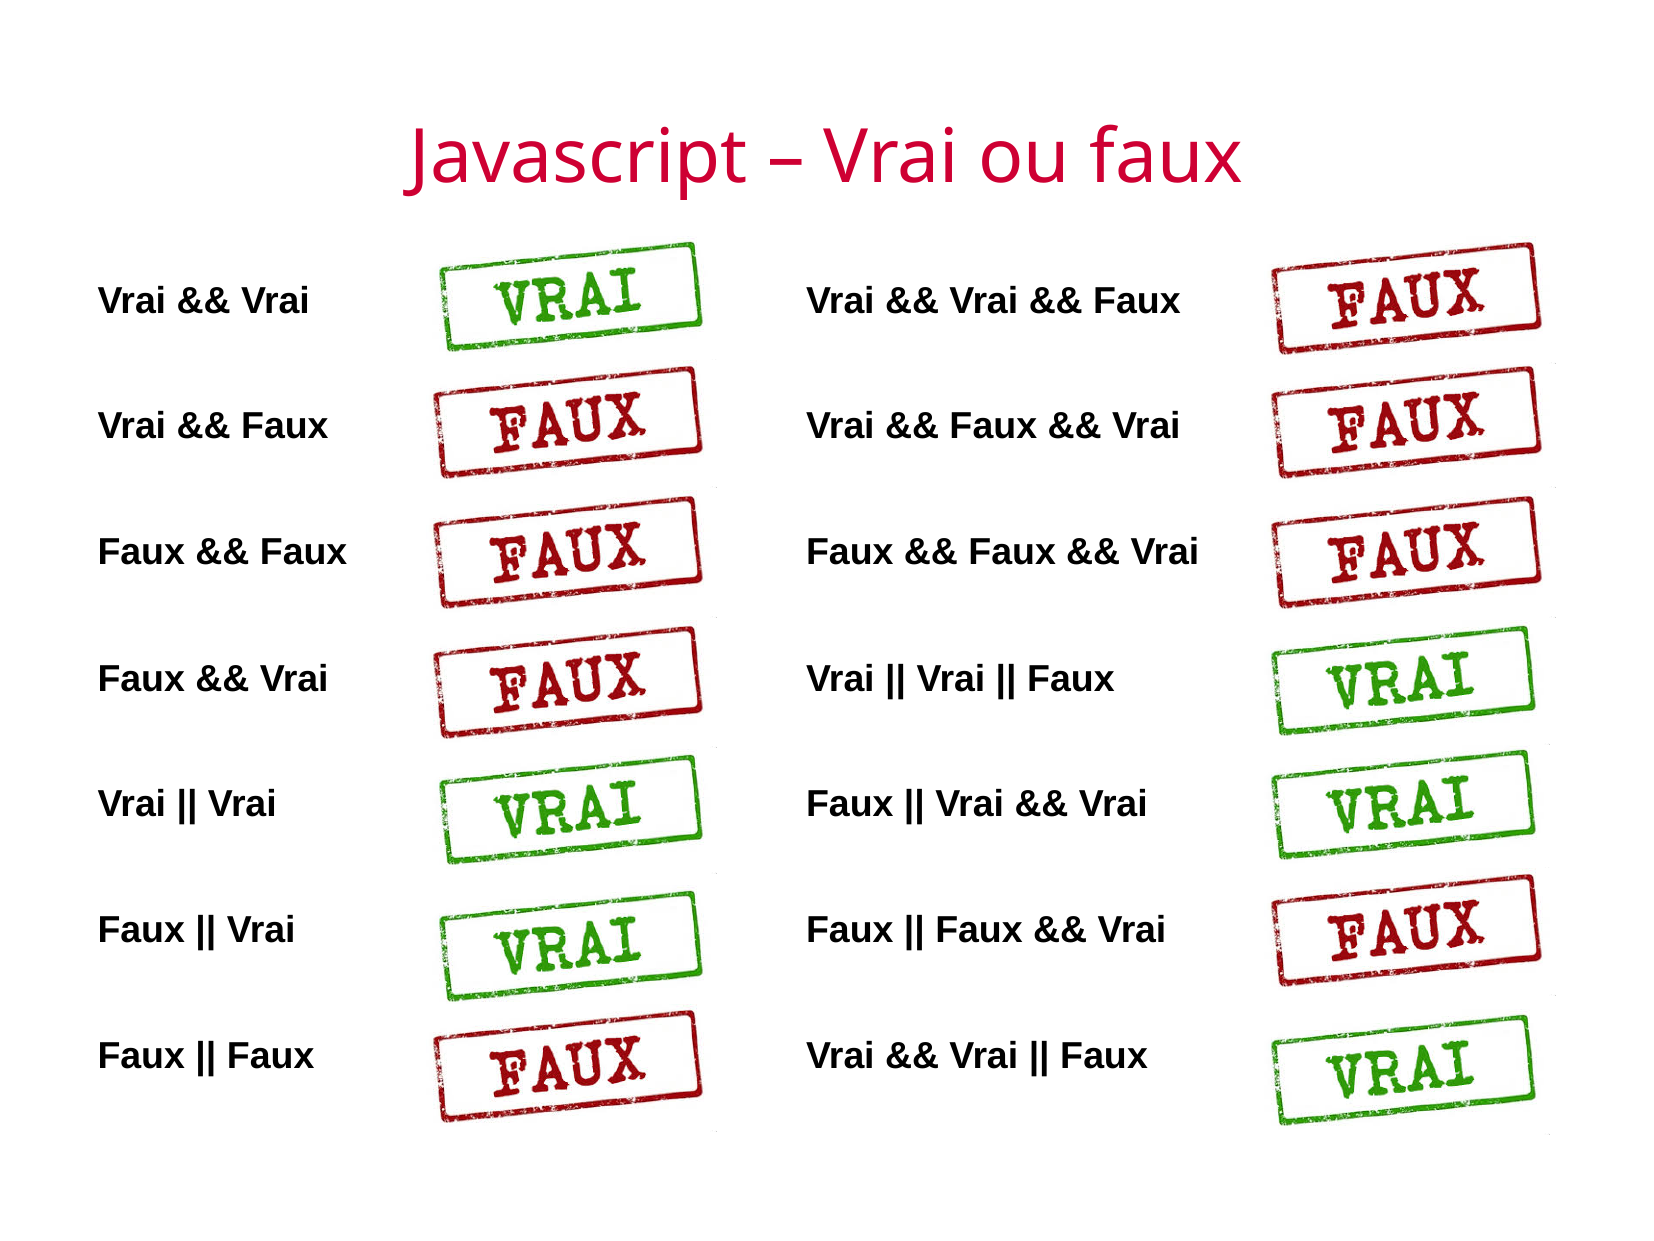

# Javascript – Vrai ou faux
Vrai && Vrai
Vrai && Faux
Faux && Faux
Faux && Vrai
Vrai || Vrai
Faux || Vrai
Faux || Faux
Vrai && Vrai && Faux
Vrai && Faux && Vrai
Faux && Faux && Vrai
Vrai || Vrai || Faux
Faux || Vrai && Vrai
Faux || Faux && Vrai
Vrai && Vrai || Faux